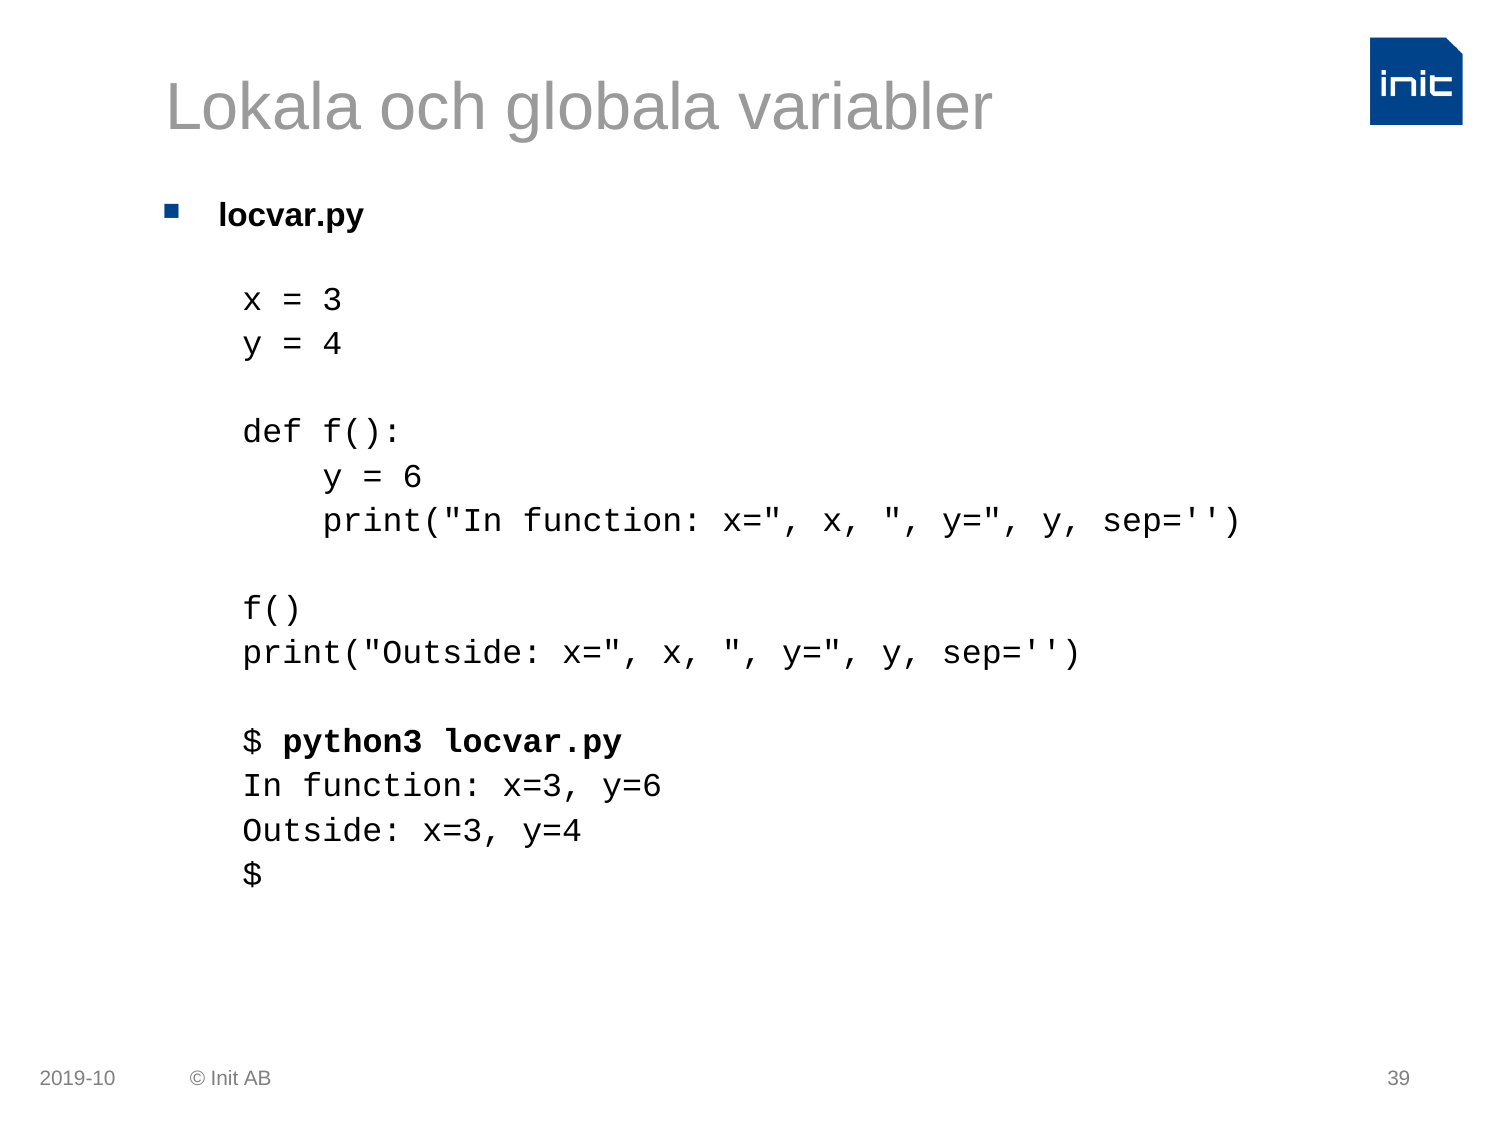

Lokala och globala variabler
locvar.py
x = 3
y = 4
def f():
 y = 6
 print("In function: x=", x, ", y=", y, sep='')
f()
print("Outside: x=", x, ", y=", y, sep='')
$ python3 locvar.py
In function: x=3, y=6
Outside: x=3, y=4
$
2019-10
© Init AB